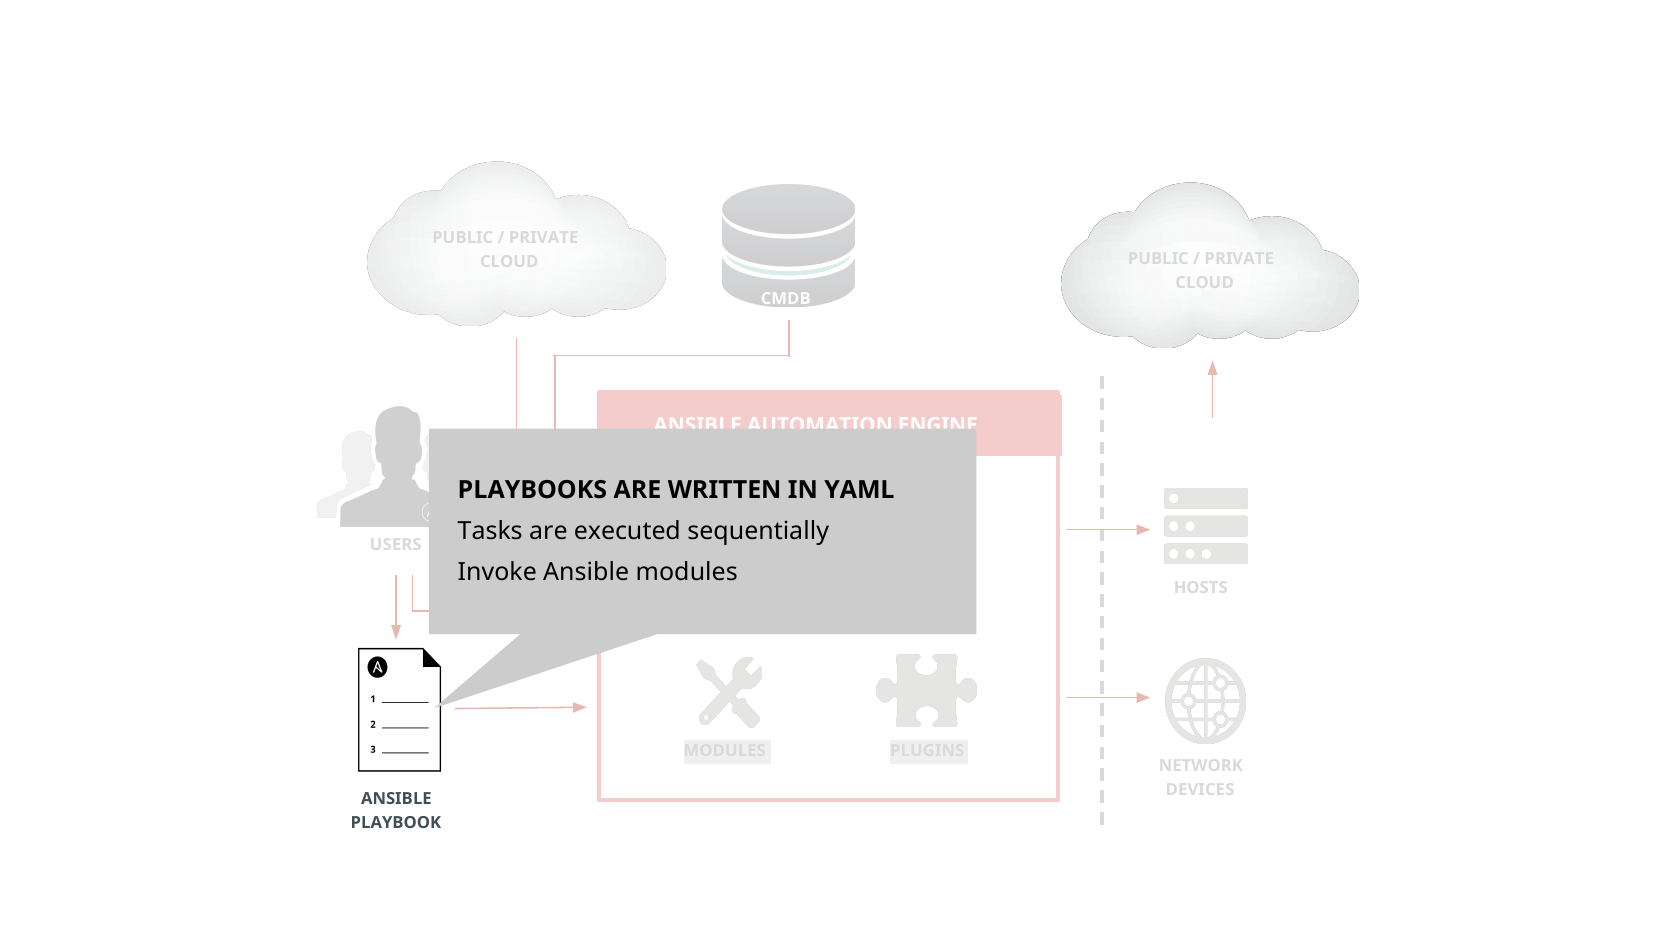

PUBLIC / PRIVATE
PUBLIC / PRIVATE
CLOUD
CLOUD
CMDB
ANSIBLE AUTOMATION ENGINE
 PLAYBOOKS ARE WRITTEN IN YAML
 Tasks are executed sequentially
USERS
 Invoke Ansible modules
HOSTS
INVENTORY
CLI
MODULES
PLUGINS
NETWORK
DEVICES
ANSIBLE
PLAYBOOK